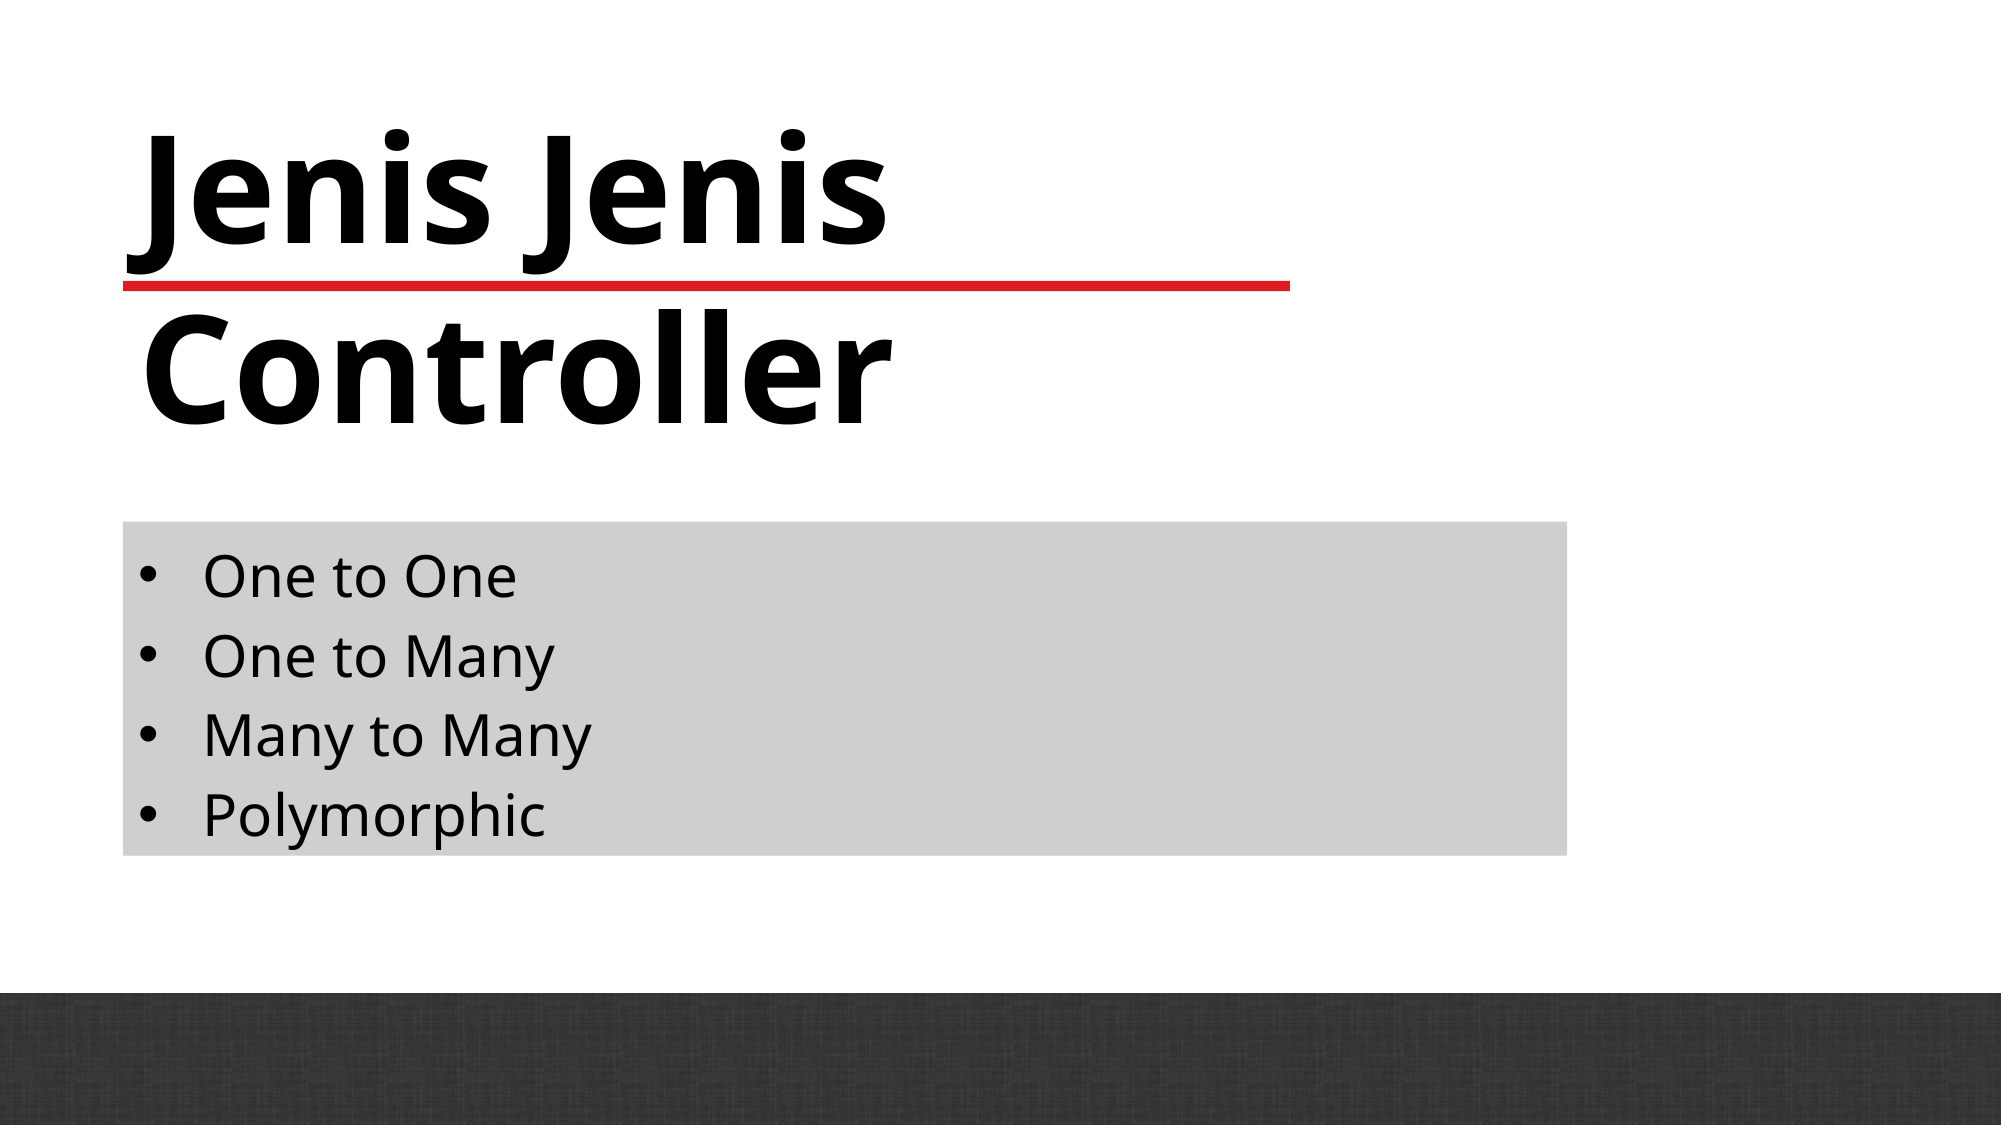

Jenis Jenis Controller
One to One
One to Many
Many to Many
Polymorphic